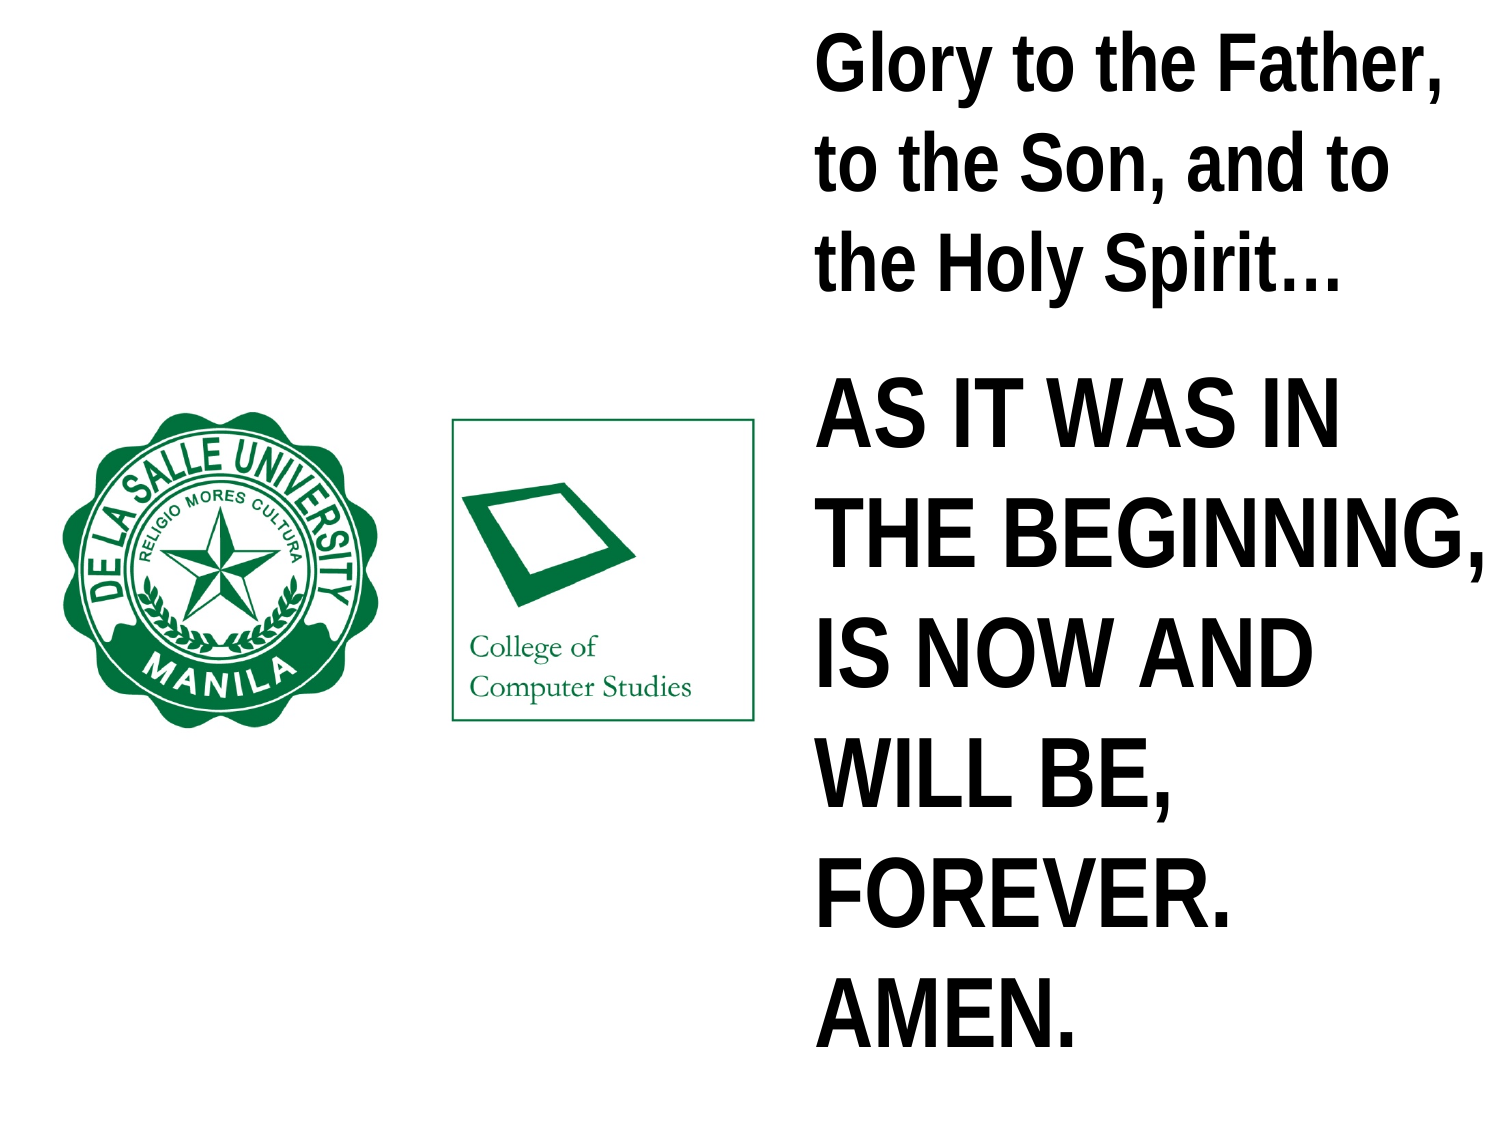

Glory to the Father, to the Son, and to the Holy Spirit…
AS IT WAS IN THE BEGINNING,
IS NOW AND WILL BE, FOREVER. AMEN.